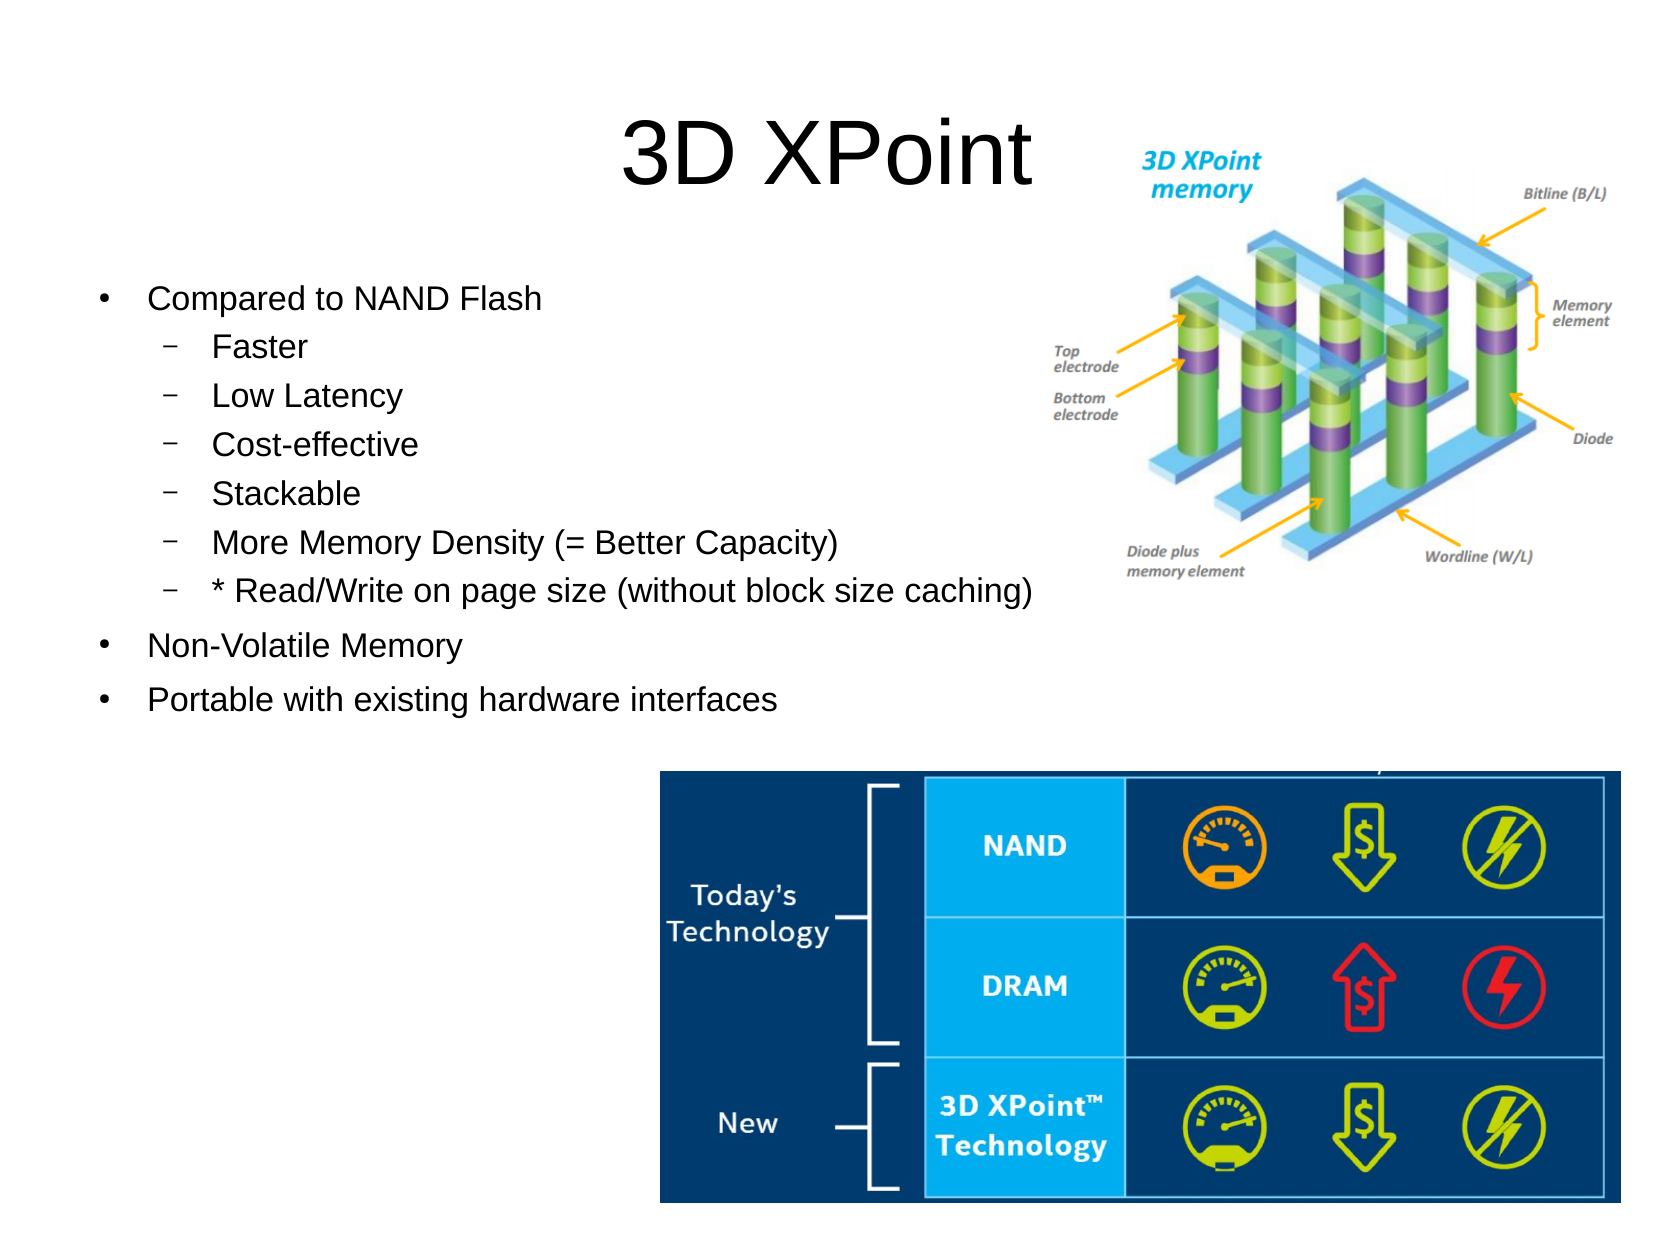

# 3D XPoint
Compared to NAND Flash
Faster
Low Latency
Cost-effective
Stackable
More Memory Density (= Better Capacity)
* Read/Write on page size (without block size caching)
Non-Volatile Memory
Portable with existing hardware interfaces
25